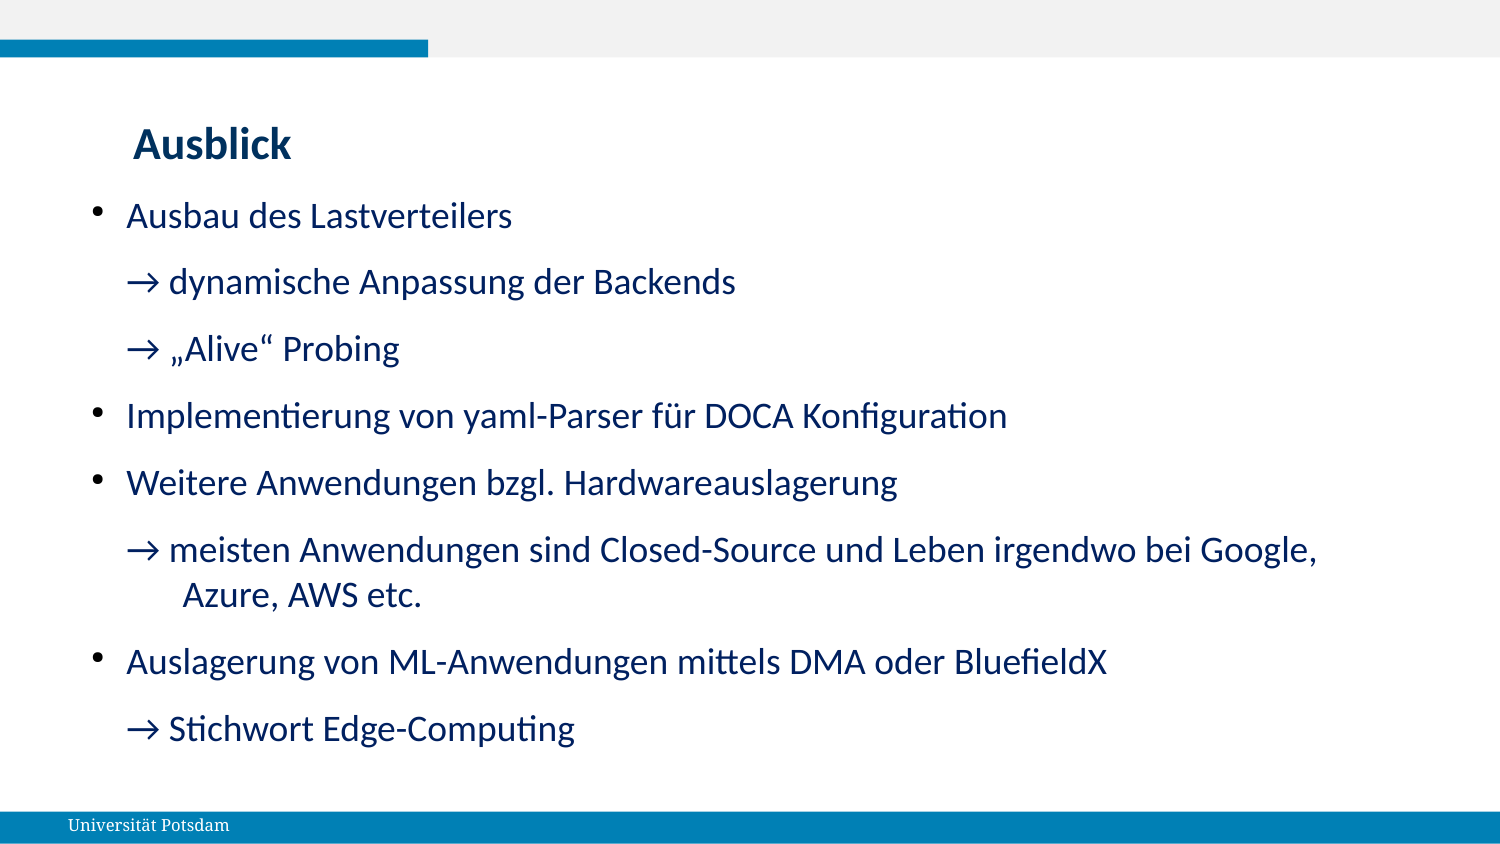

# Ausblick
Ausbau des Lastverteilers
→ dynamische Anpassung der Backends
→ „Alive“ Probing
Implementierung von yaml-Parser für DOCA Konfiguration
Weitere Anwendungen bzgl. Hardwareauslagerung
→ meisten Anwendungen sind Closed-Source und Leben irgendwo bei Google, Azure, AWS etc.
Auslagerung von ML-Anwendungen mittels DMA oder BluefieldX
→ Stichwort Edge-Computing